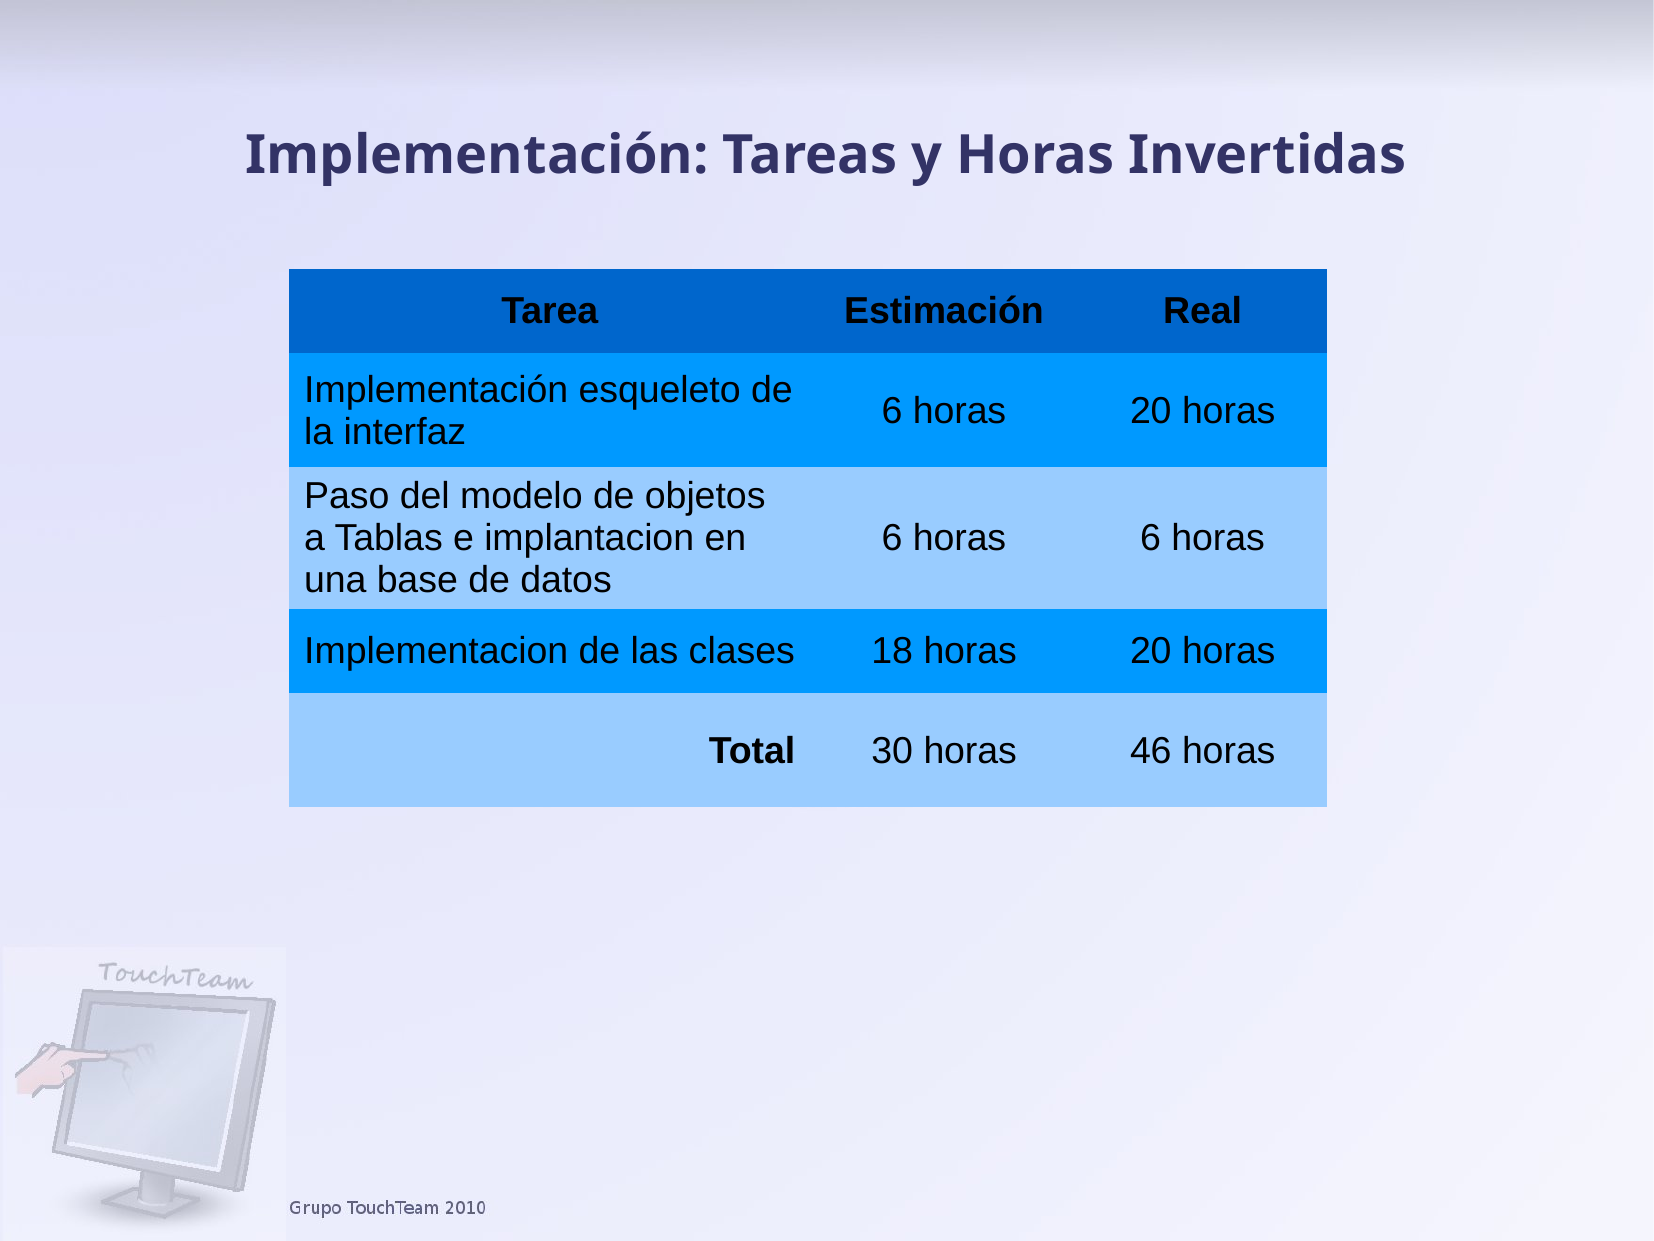

# Implementación: Tareas y Horas Invertidas
| Tarea | Estimación | Real |
| --- | --- | --- |
| Implementación esqueleto de la interfaz | 6 horas | 20 horas |
| Paso del modelo de objetos a Tablas e implantacion en una base de datos | 6 horas | 6 horas |
| Implementacion de las clases | 18 horas | 20 horas |
| Total | 30 horas | 46 horas |